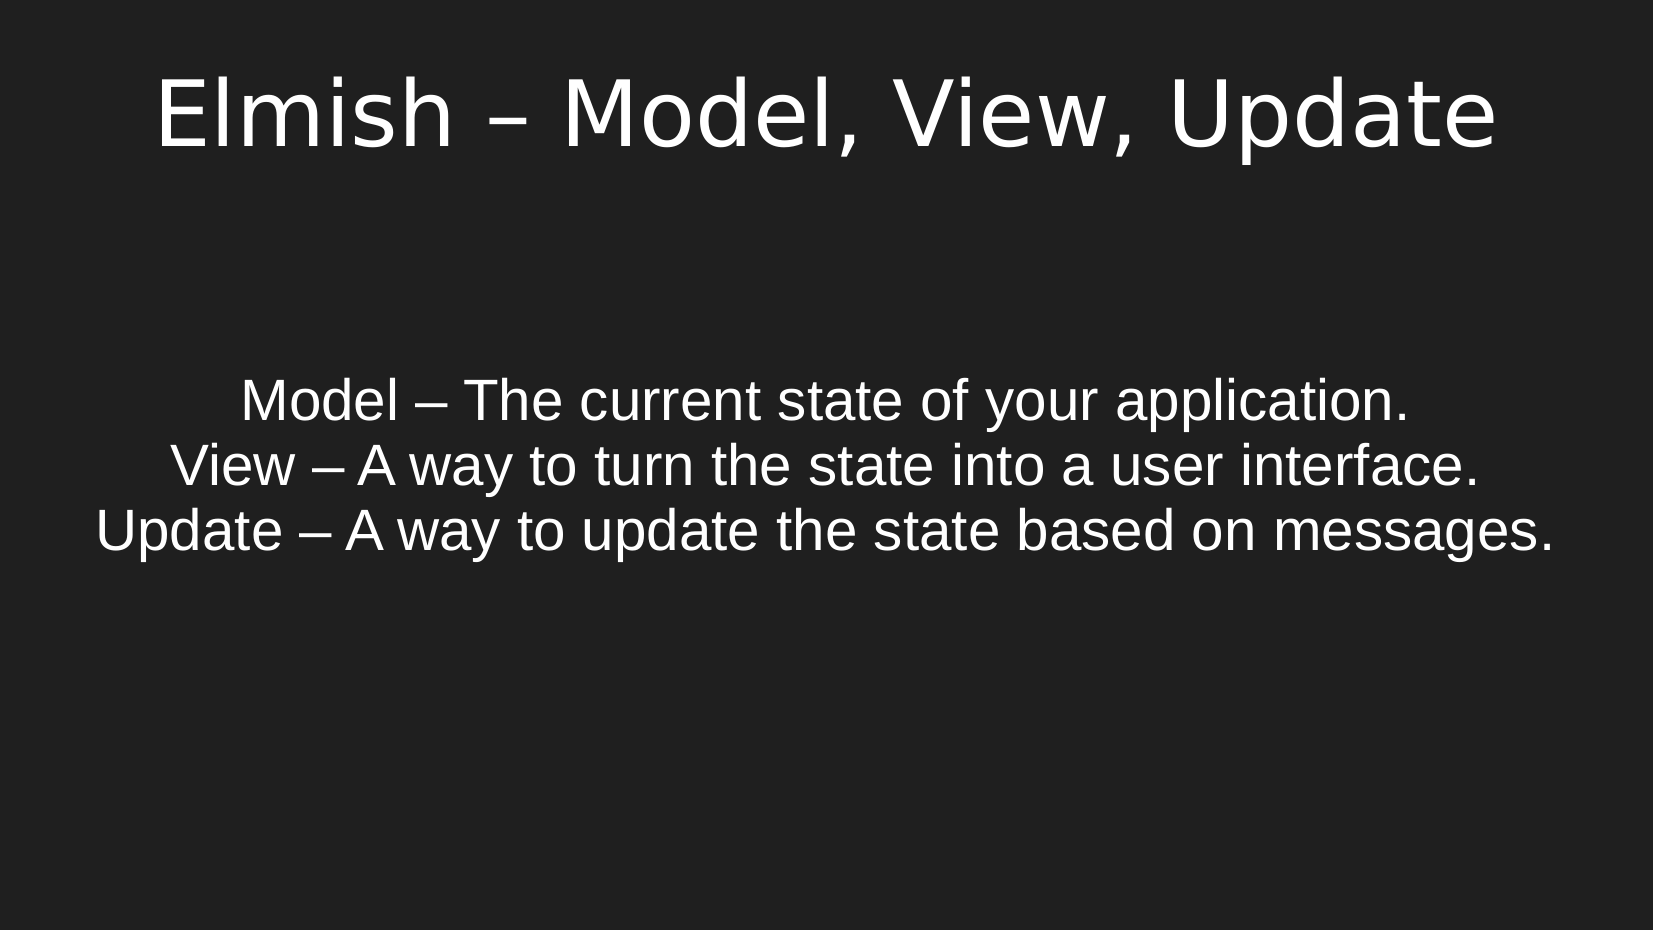

Elmish – Model, View, Update
# Model – The current state of your application.
View – A way to turn the state into a user interface.
Update – A way to update the state based on messages.